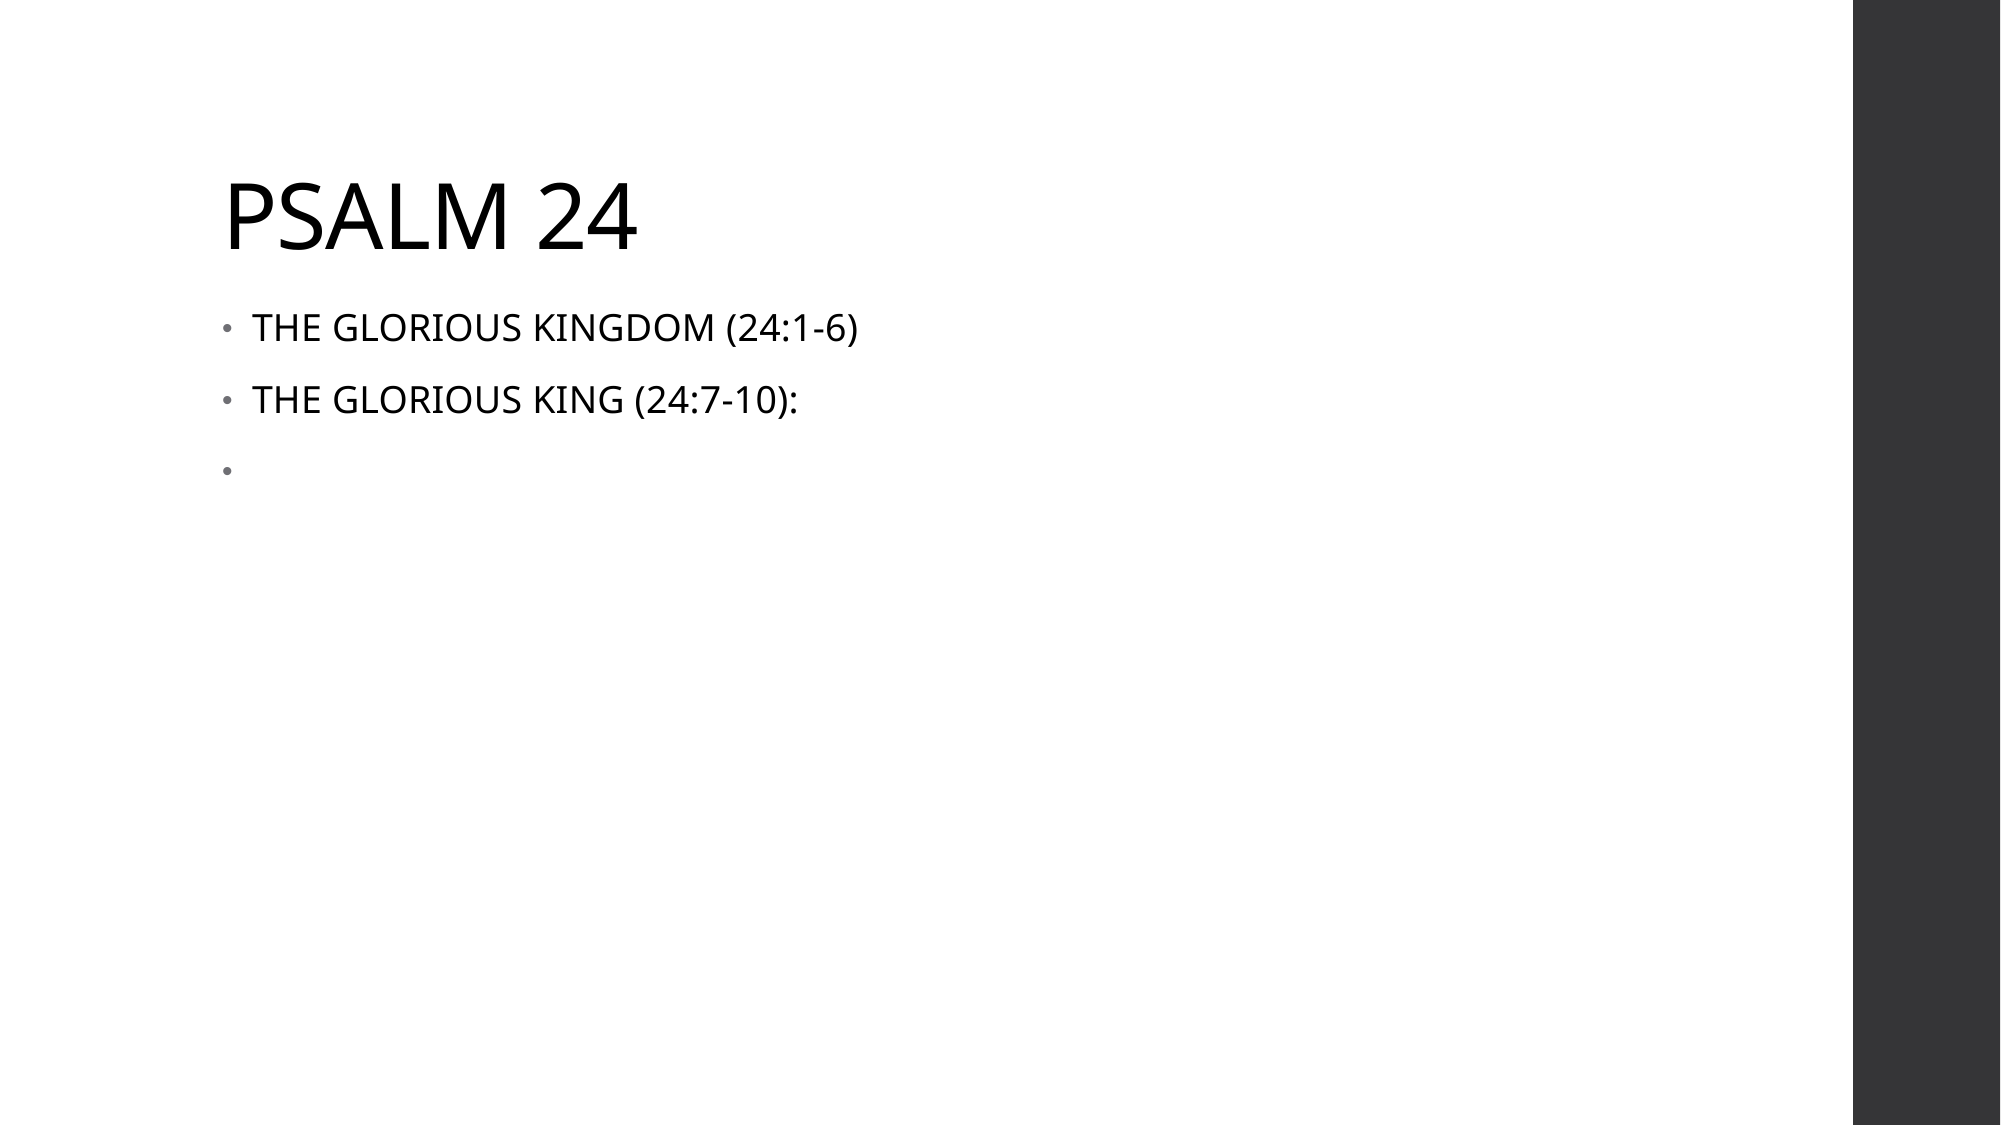

# PSALM 24
THE GLORIOUS KINGDOM (24:1-6)
THE GLORIOUS KING (24:7-10):